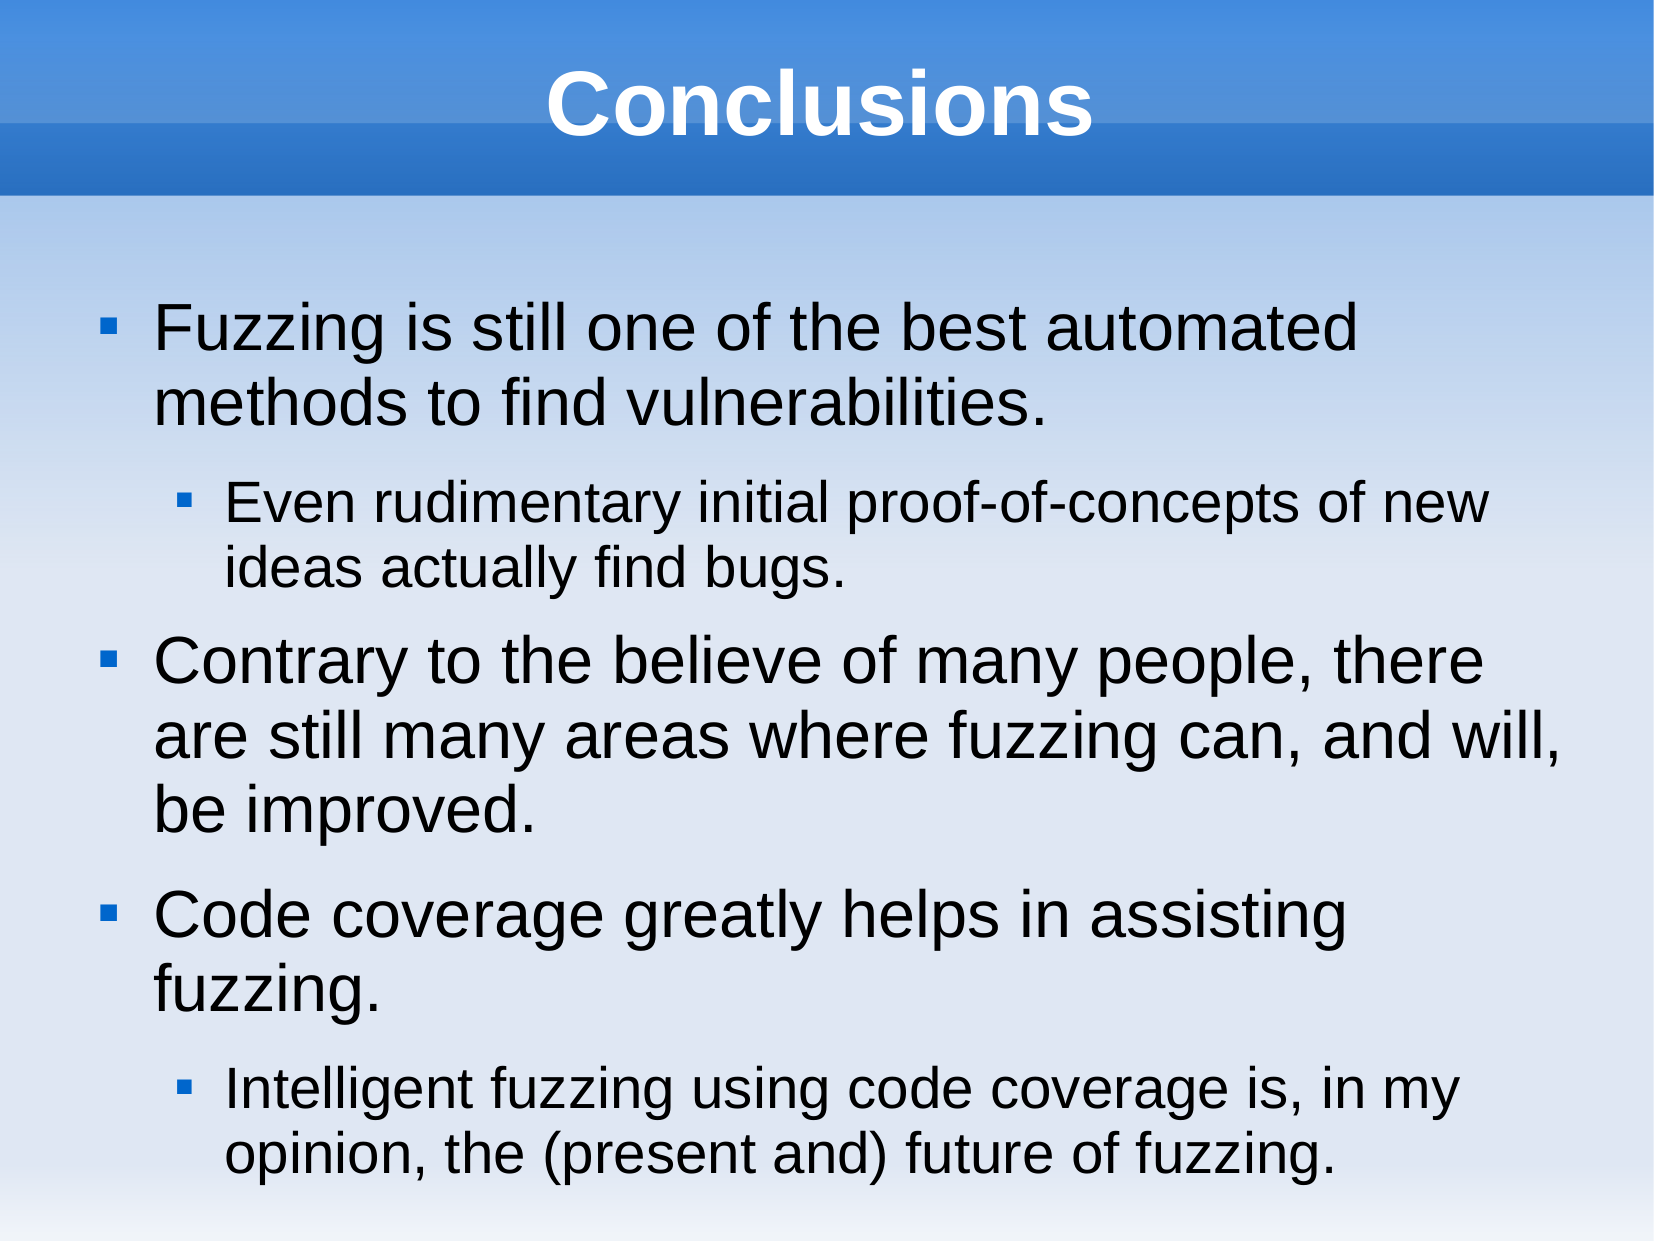

# Conclusions
Fuzzing is still one of the best automated methods to find vulnerabilities.
Even rudimentary initial proof-of-concepts of new ideas actually find bugs.
Contrary to the believe of many people, there are still many areas where fuzzing can, and will, be improved.
Code coverage greatly helps in assisting fuzzing.
Intelligent fuzzing using code coverage is, in my opinion, the (present and) future of fuzzing.